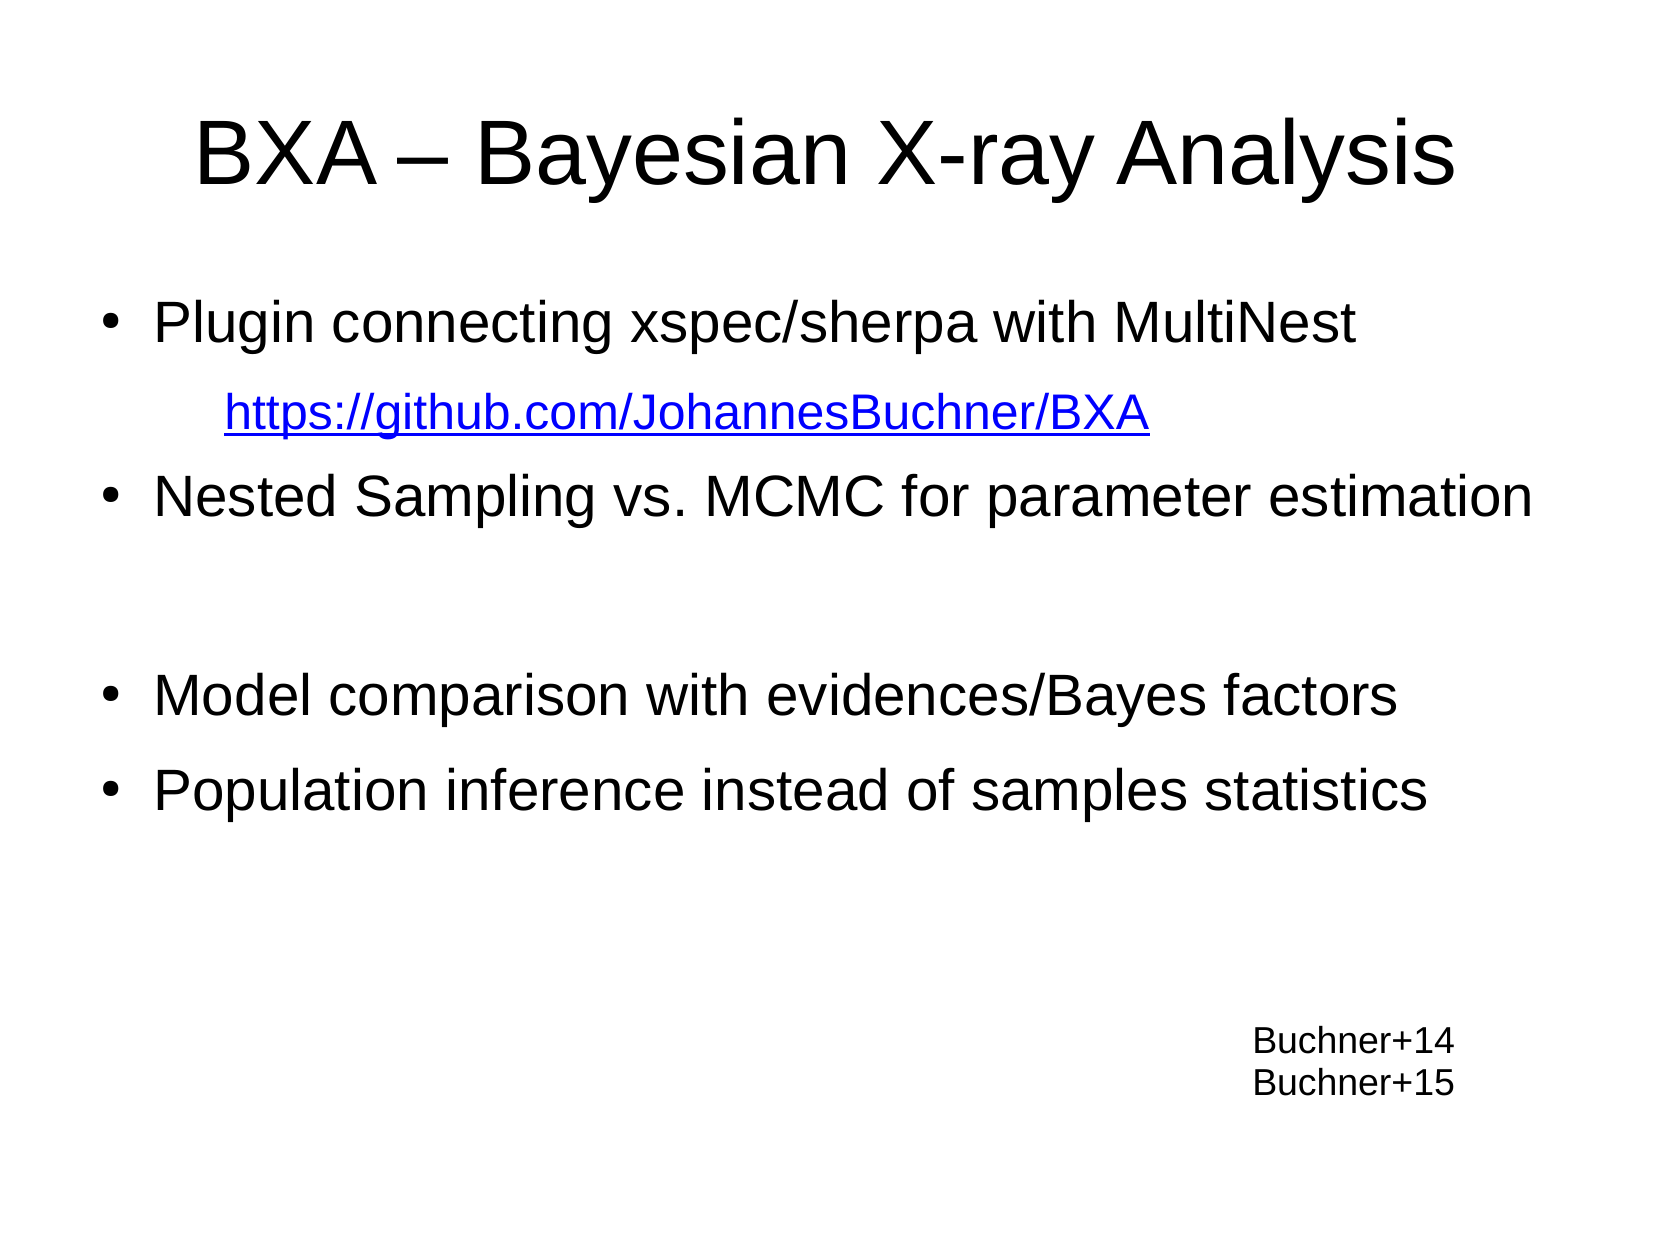

# BXA – Bayesian X-ray Analysis
Plugin connecting xspec/sherpa with MultiNest
https://github.com/JohannesBuchner/BXA
Nested Sampling vs. MCMC for parameter estimation
Model comparison with evidences/Bayes factors
Population inference instead of samples statistics
Buchner+14
Buchner+15